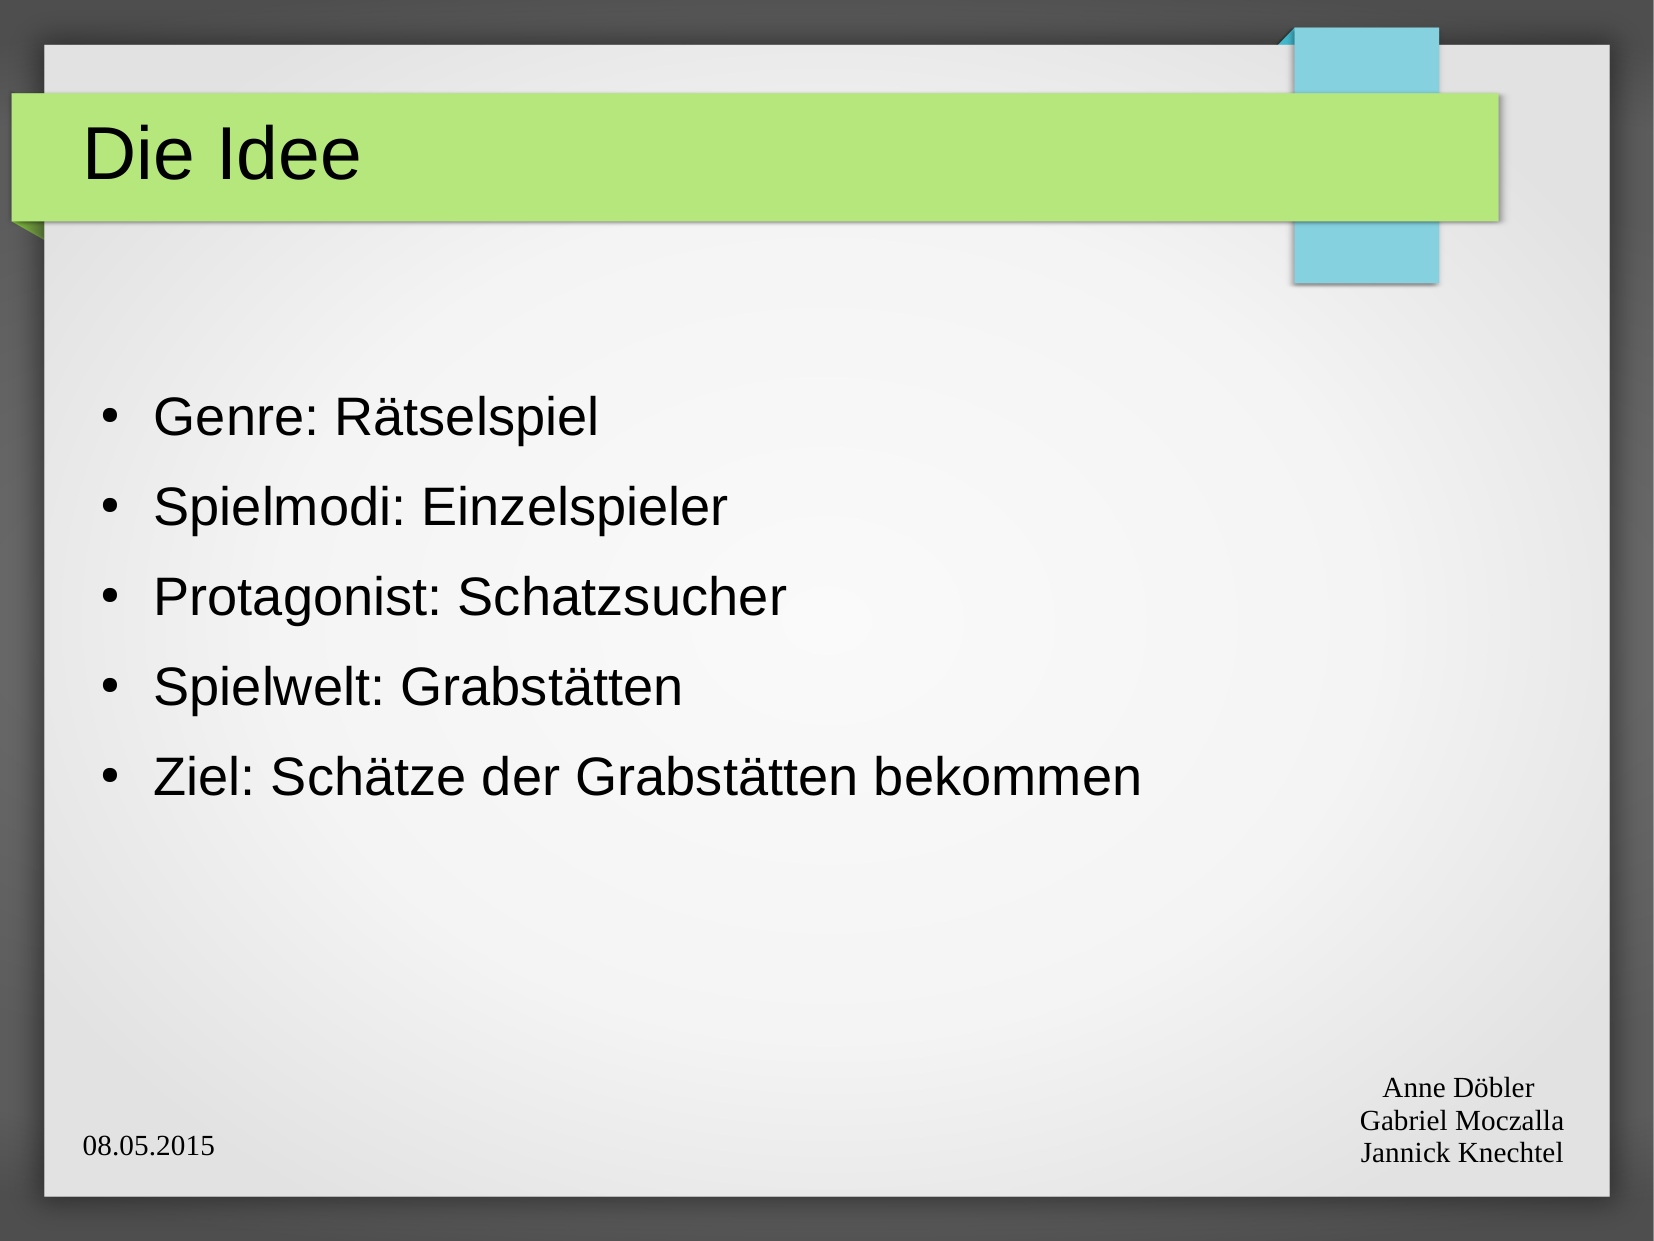

# Die Idee
Genre: Rätselspiel
Spielmodi: Einzelspieler
Protagonist: Schatzsucher
Spielwelt: Grabstätten
Ziel: Schätze der Grabstätten bekommen